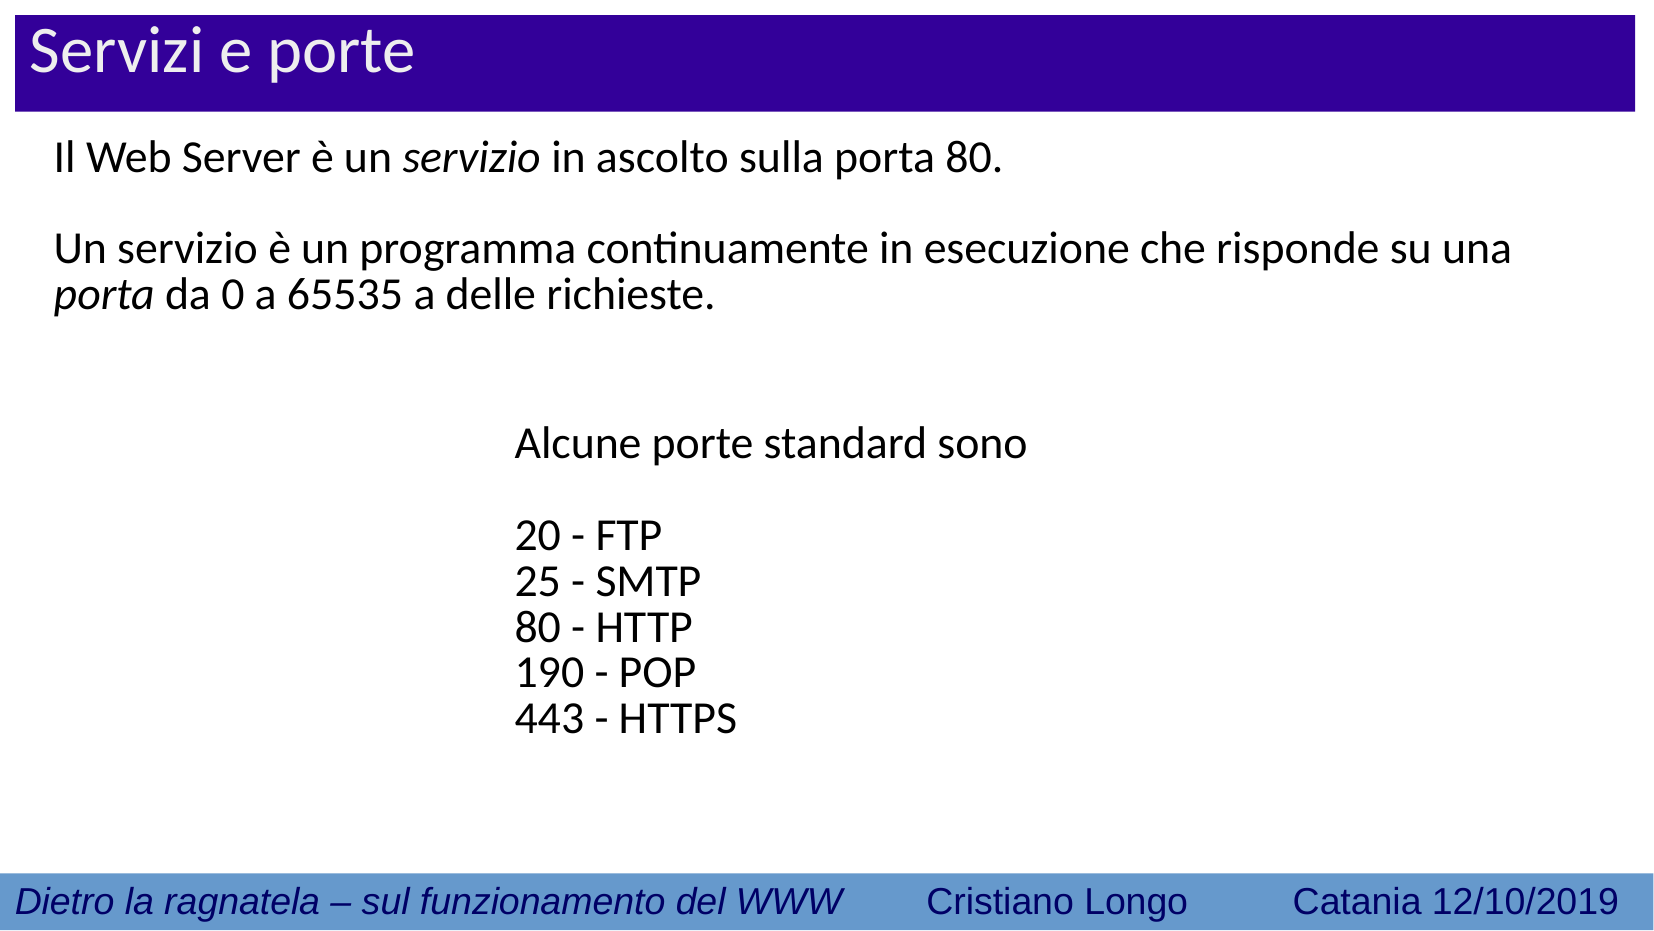

Servizi e porte
Il Web Server è un servizio in ascolto sulla porta 80.
Un servizio è un programma continuamente in esecuzione che risponde su una porta da 0 a 65535 a delle richieste.
Alcune porte standard sono
20 - FTP
25 - SMTP
80 - HTTP
190 - POP
443 - HTTPS
Dietro la ragnatela – sul funzionamento del WWW Cristiano Longo Catania 12/10/2019